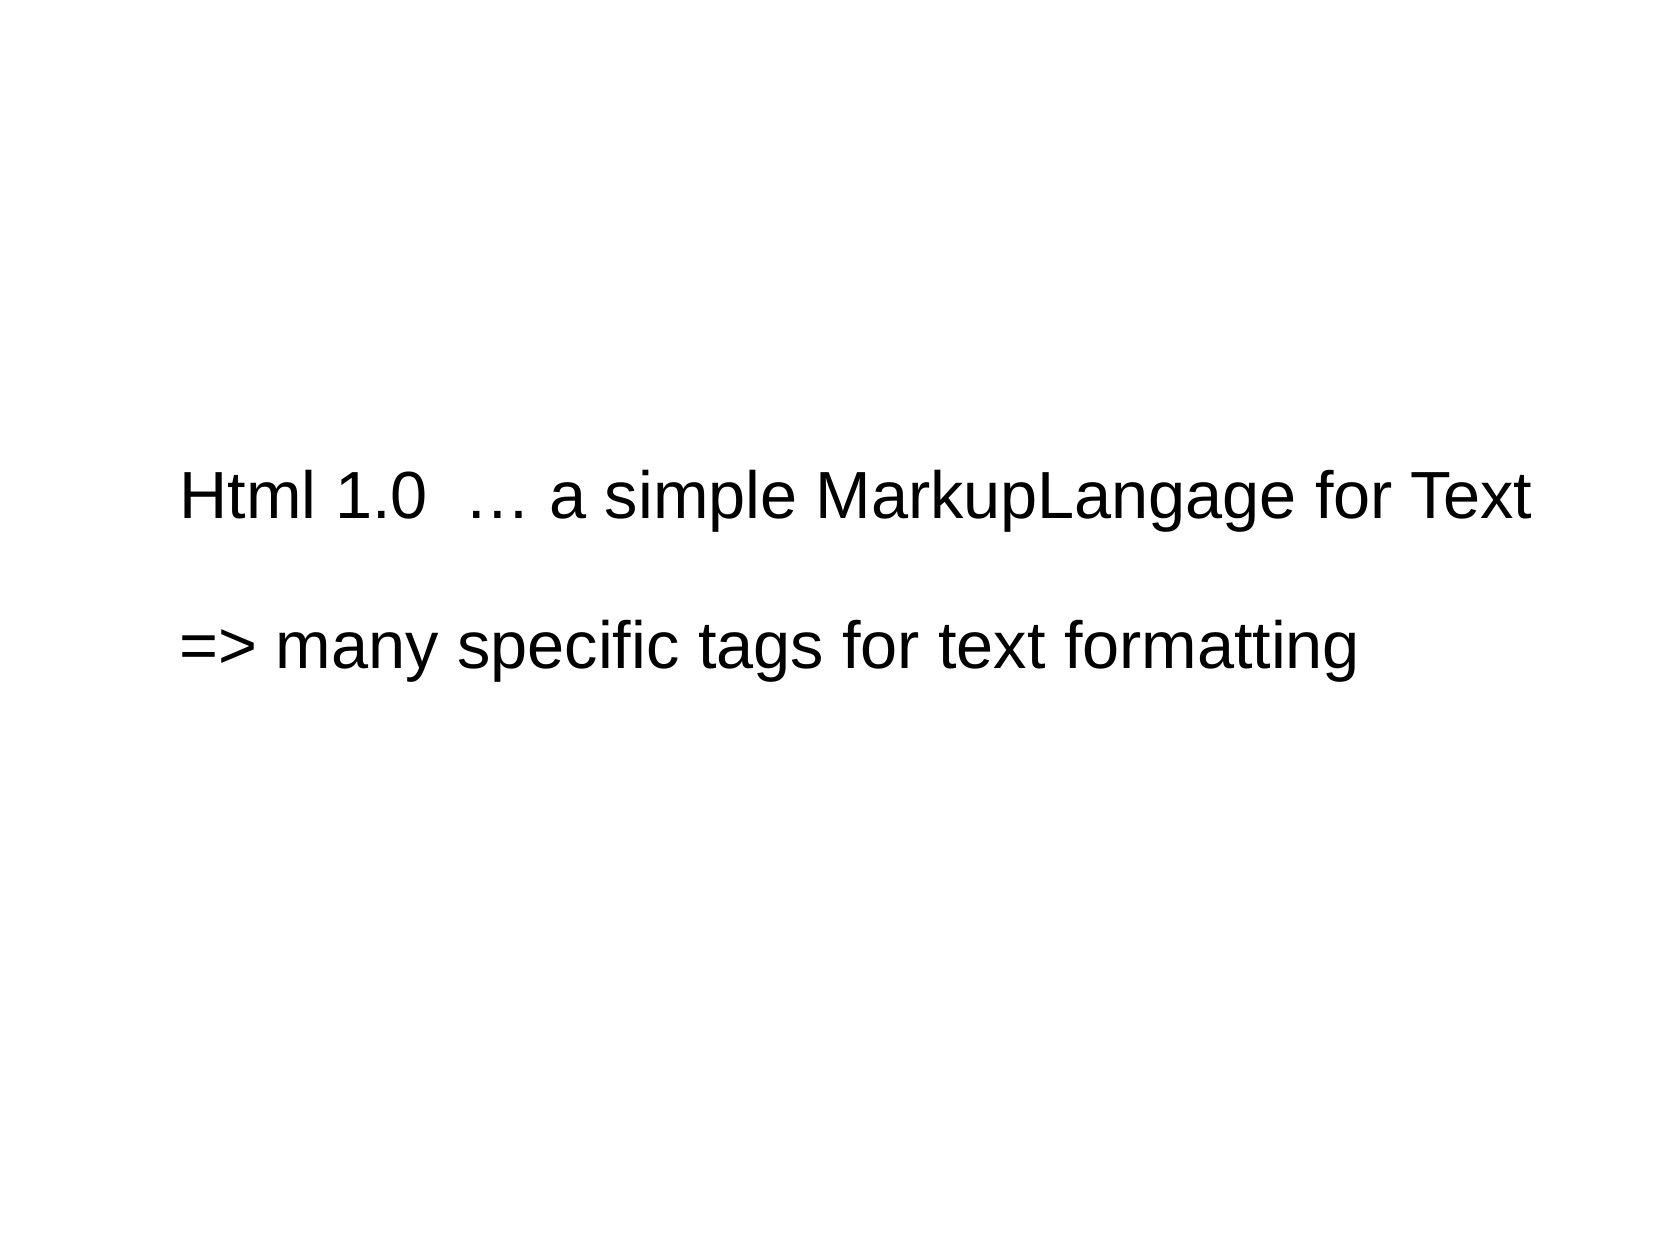

Html 1.0 … a simple MarkupLangage for Text
=> many specific tags for text formatting